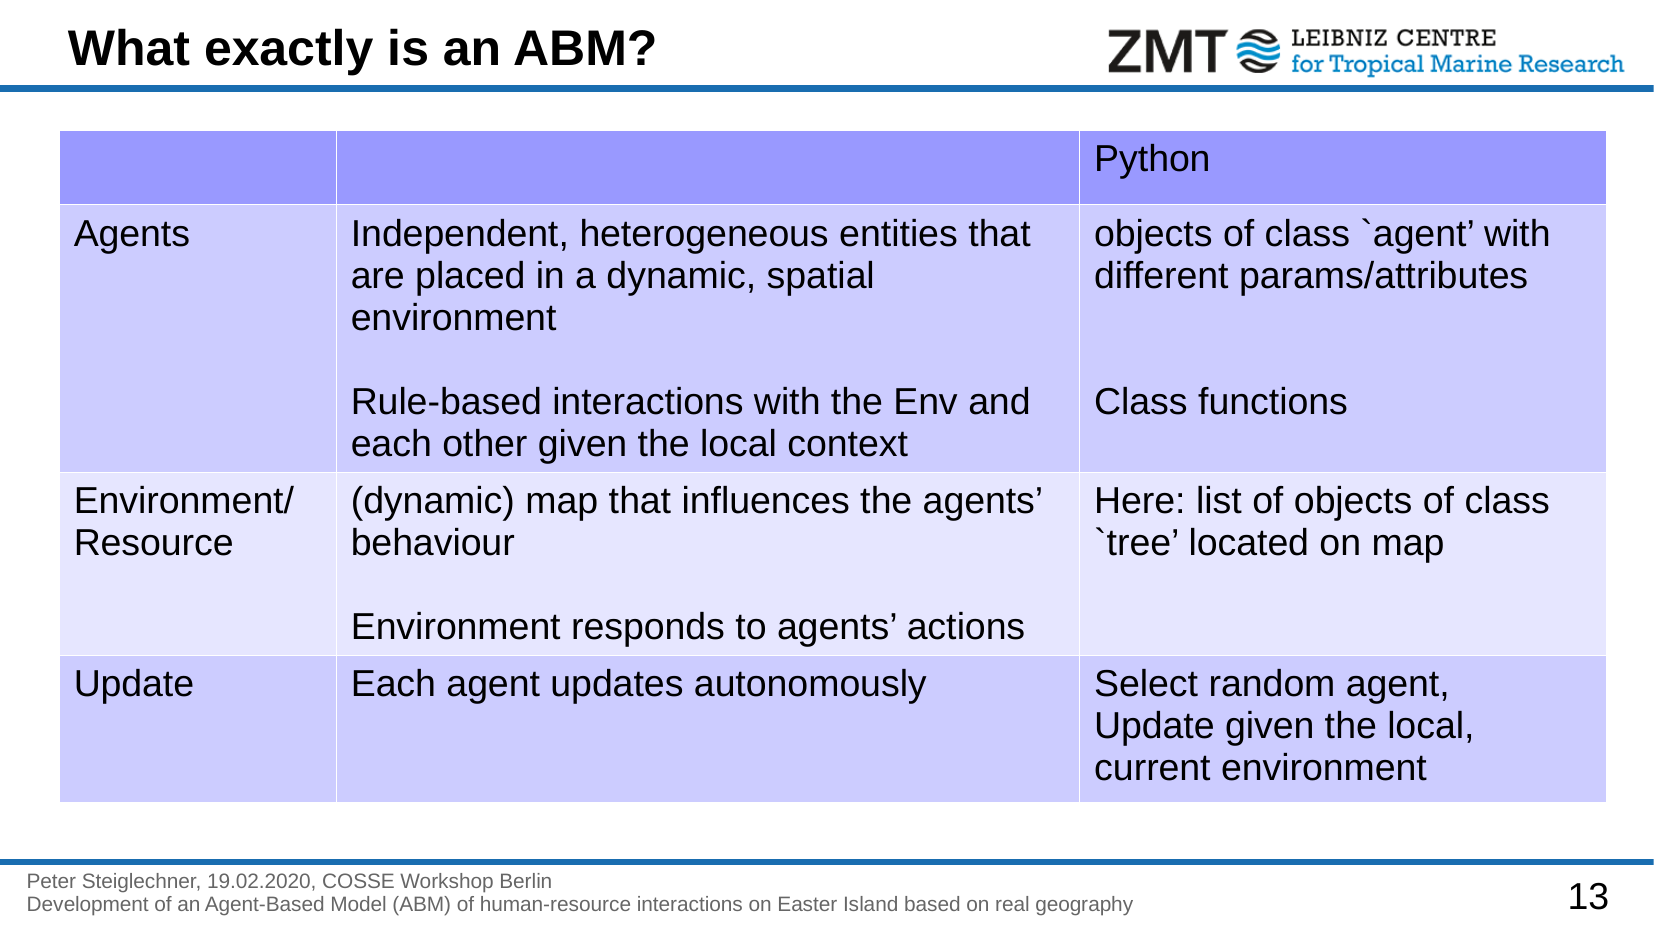

What exactly is an ABM?
| | | Python |
| --- | --- | --- |
| Agents | Independent, heterogeneous entities that are placed in a dynamic, spatial environment Rule-based interactions with the Env and each other given the local context | objects of class `agent’ with different params/attributes Class functions |
| Environment/Resource | (dynamic) map that influences the agents’ behaviour Environment responds to agents’ actions | Here: list of objects of class `tree’ located on map |
| Update | Each agent updates autonomously | Select random agent, Update given the local, current environment |
13